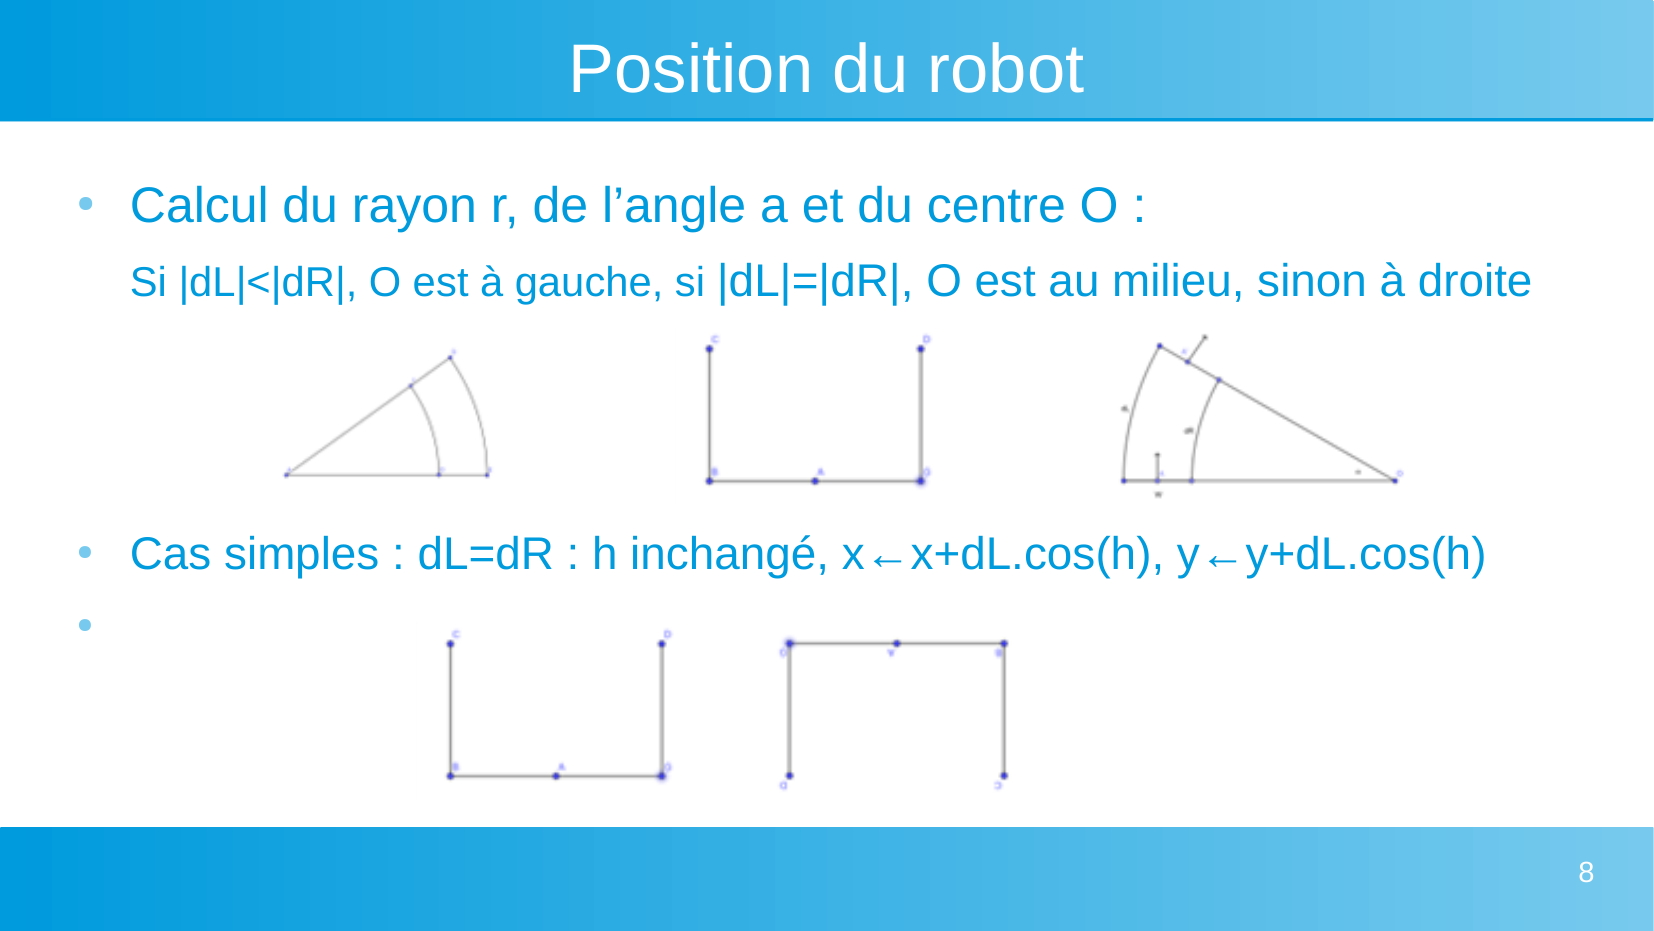

# Position du robot
Calcul du rayon r, de l’angle a et du centre O :
Si |dL|<|dR|, O est à gauche, si |dL|=|dR|, O est au milieu, sinon à droite
Cas simples : dL=dR : h inchangé, x←x+dL.cos(h), y←y+dL.cos(h)
8